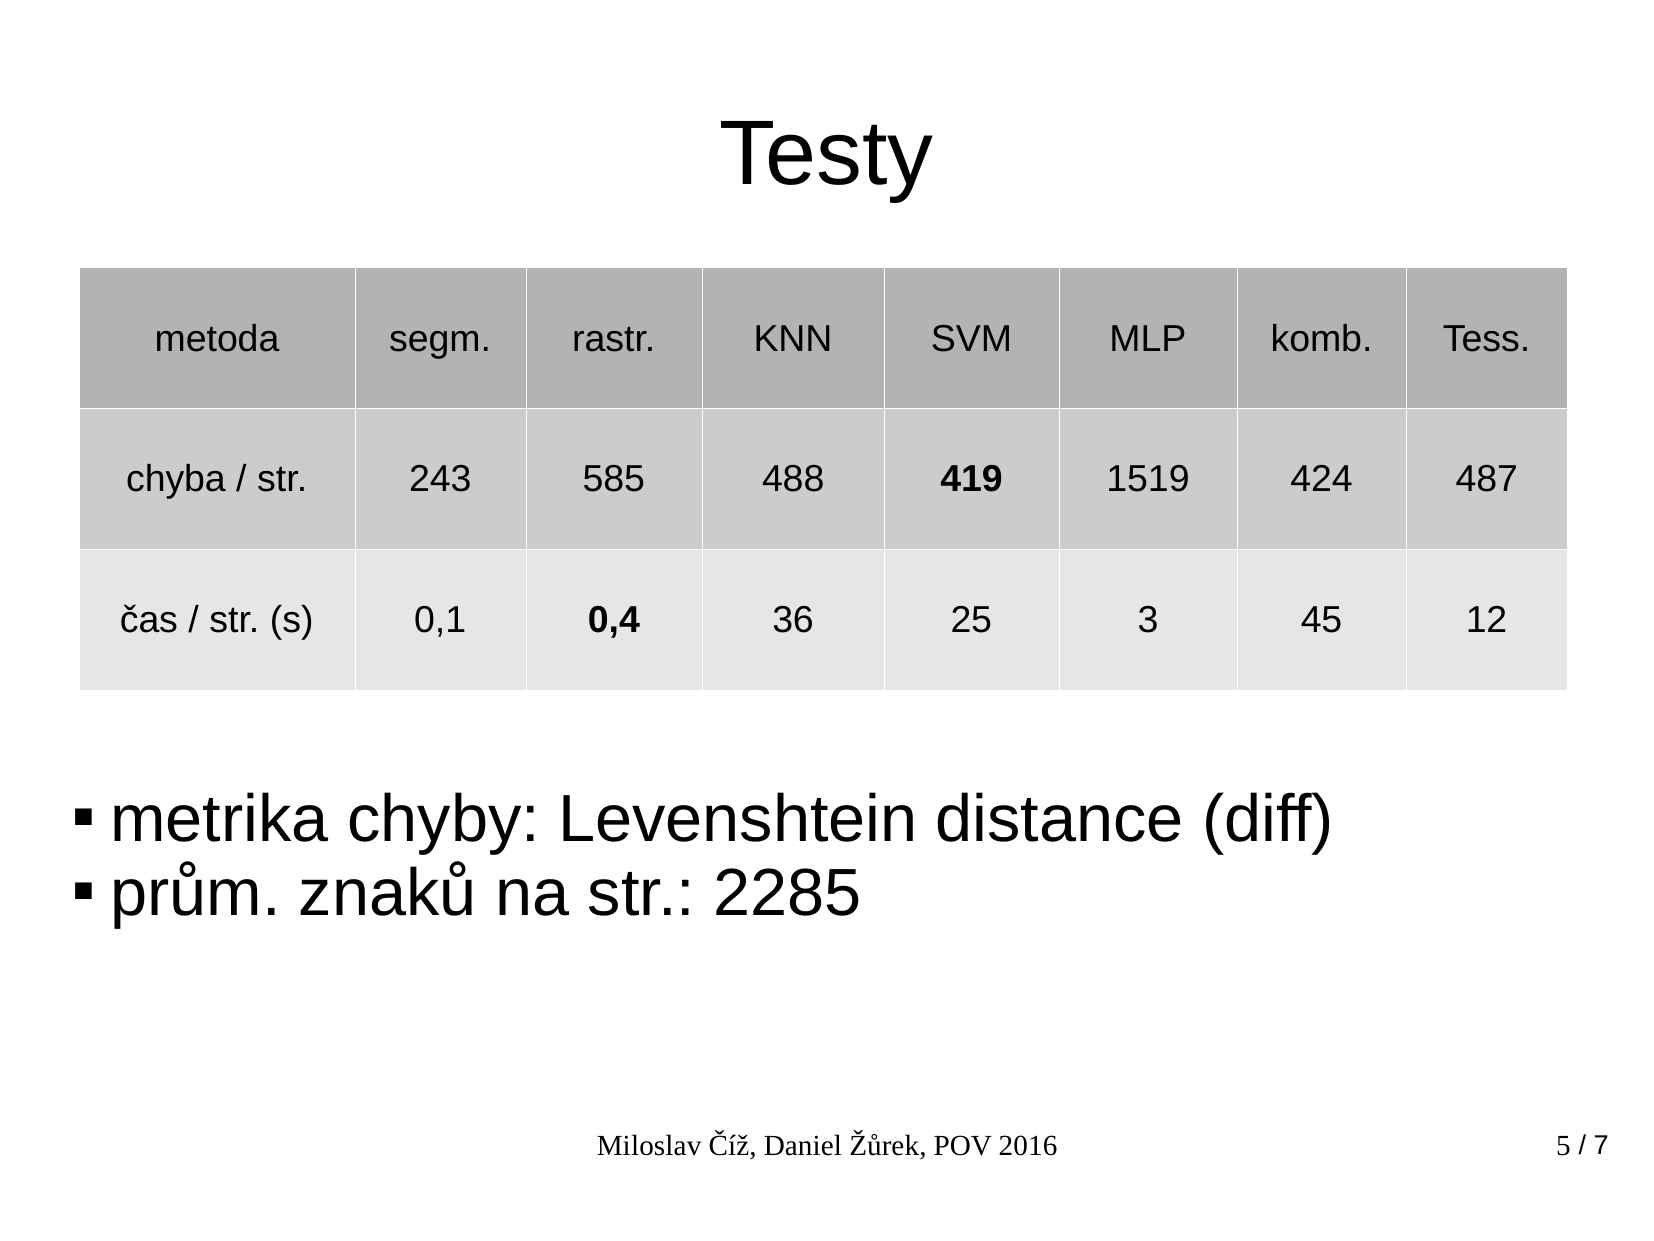

# Testy
| metoda | segm. | rastr. | KNN | SVM | MLP | komb. | Tess. |
| --- | --- | --- | --- | --- | --- | --- | --- |
| chyba / str. | 243 | 585 | 488 | 419 | 1519 | 424 | 487 |
| čas / str. (s) | 0,1 | 0,4 | 36 | 25 | 3 | 45 | 12 |
metrika chyby: Levenshtein distance (diff)
prům. znaků na str.: 2285
Miloslav Číž, Daniel Žůrek, POV 2016
5
/ 7